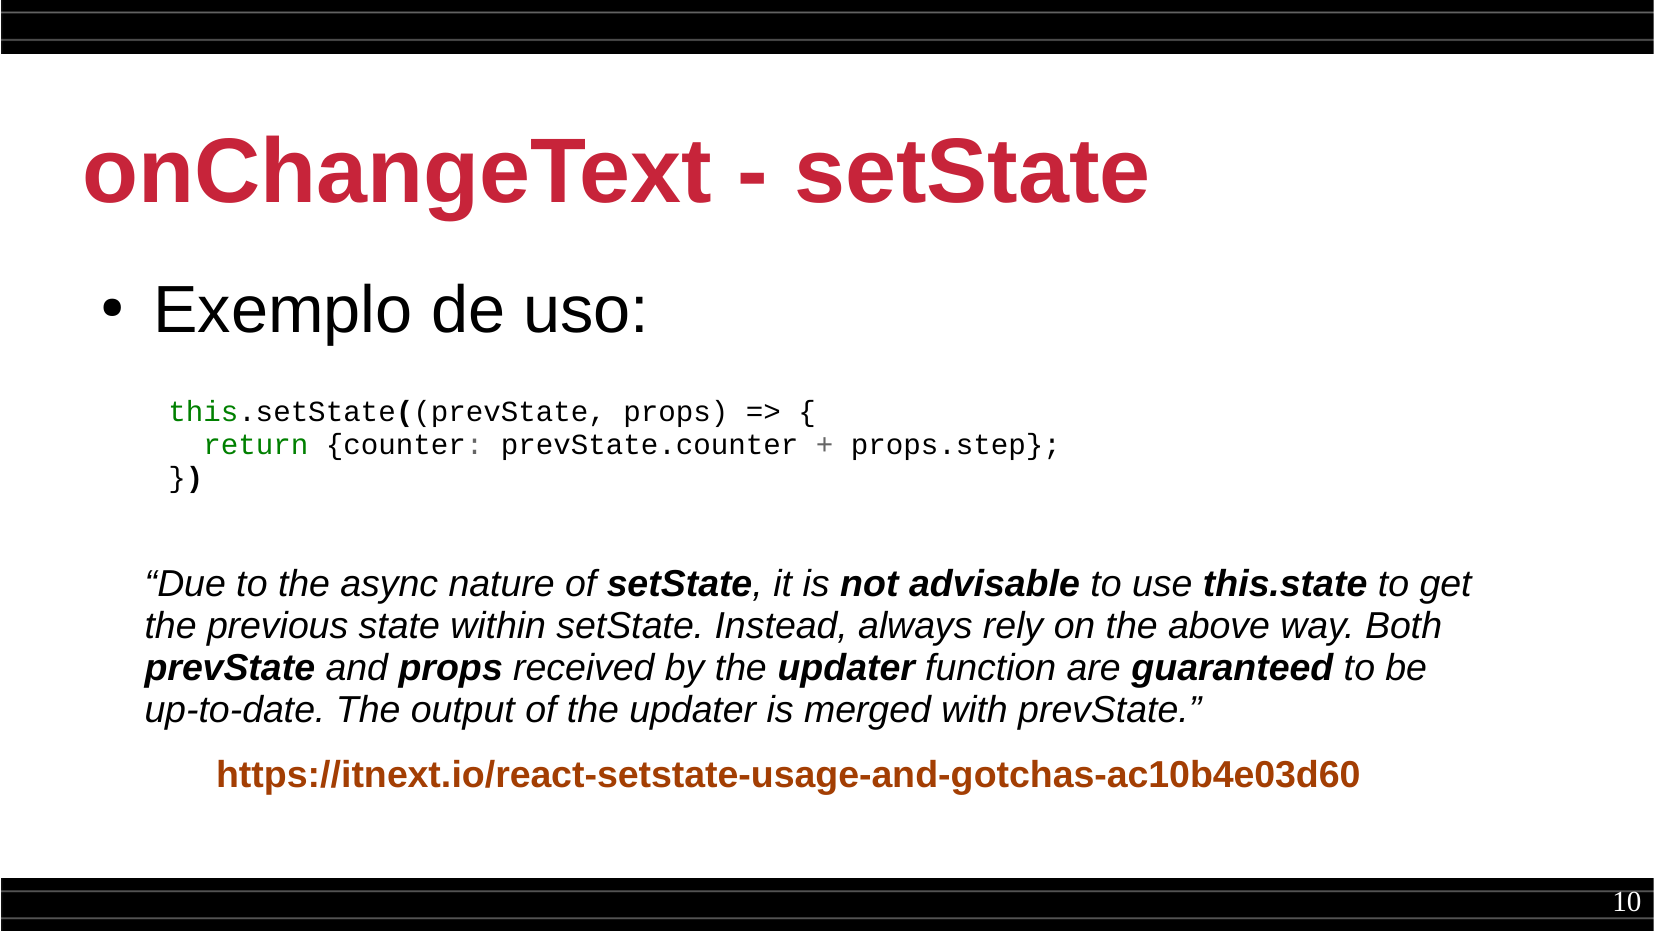

# onChangeText - setState
Exemplo de uso:
this.setState((prevState, props) => {
 return {counter: prevState.counter + props.step};
})
“Due to the async nature of setState, it is not advisable to use this.state to get the previous state within setState. Instead, always rely on the above way. Both prevState and props received by the updater function are guaranteed to be up-to-date. The output of the updater is merged with prevState.”
https://itnext.io/react-setstate-usage-and-gotchas-ac10b4e03d60